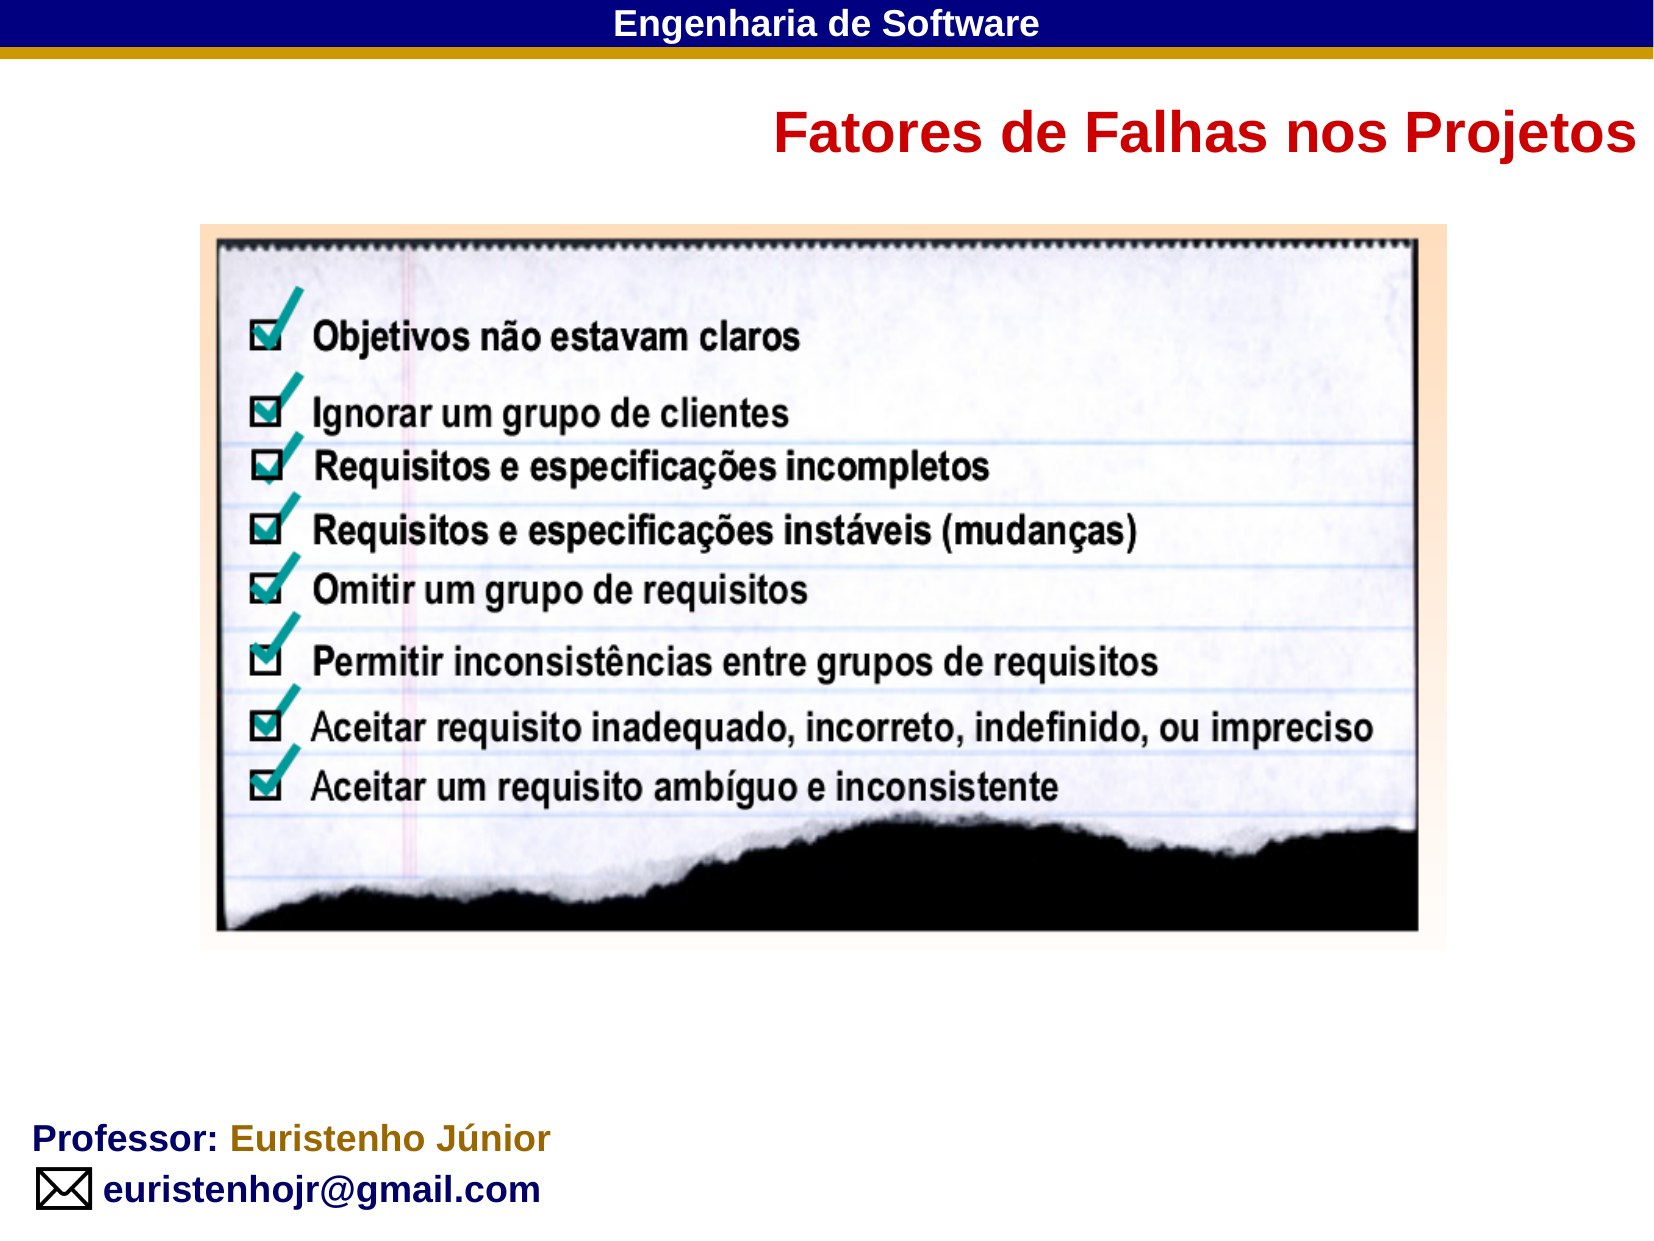

Engenharia de Software
Fatores de Falhas nos Projetos
Professor: Euristenho Júnior
euristenhojr@gmail.com